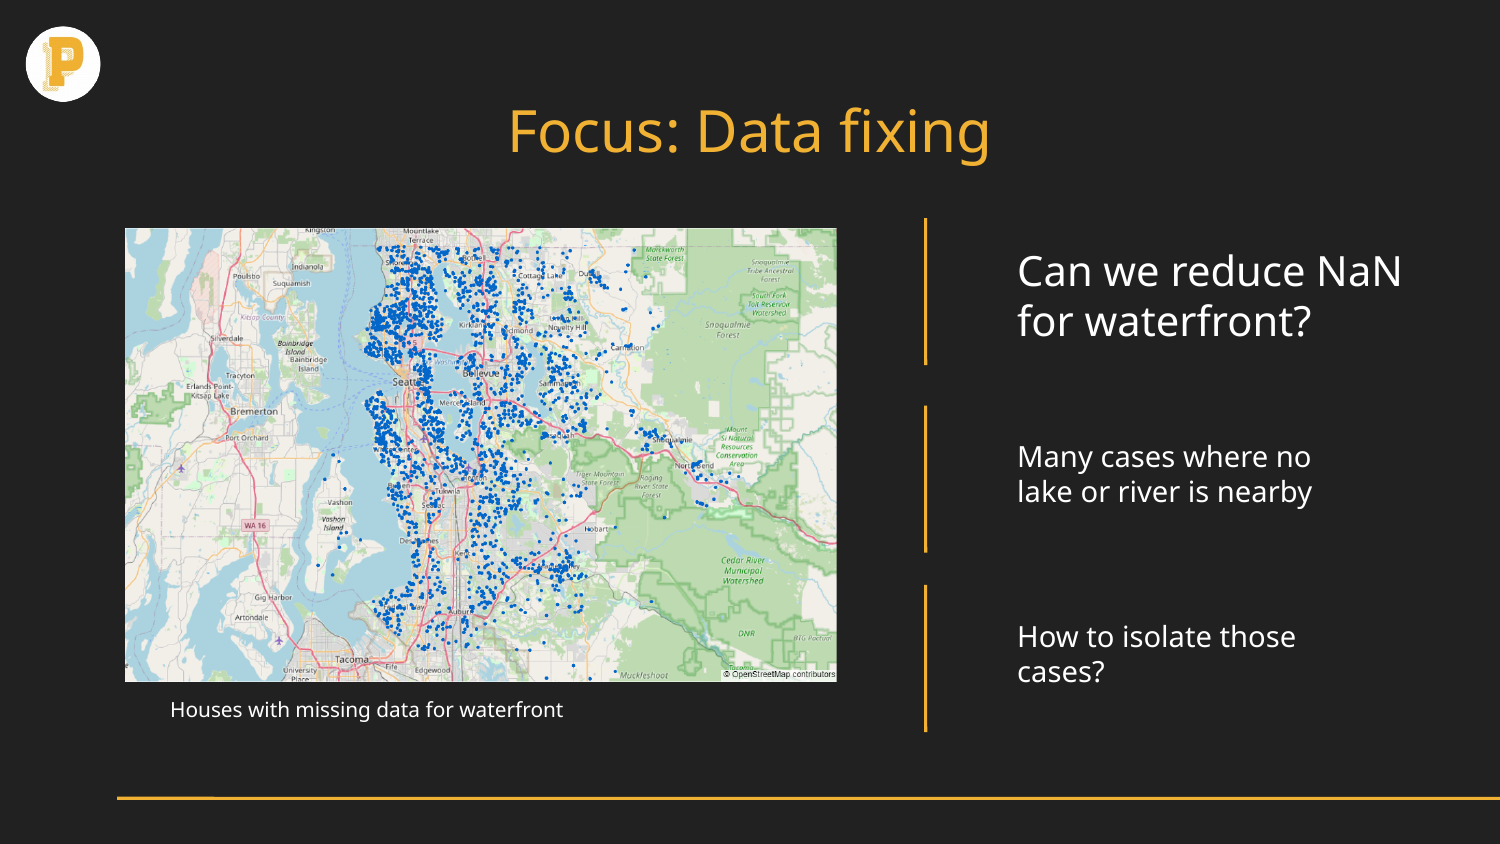

# Focus: Data fixing
Can we reduce NaN for waterfront?
Many cases where no lake or river is nearby
How to isolate those cases?
Houses with missing data for waterfront